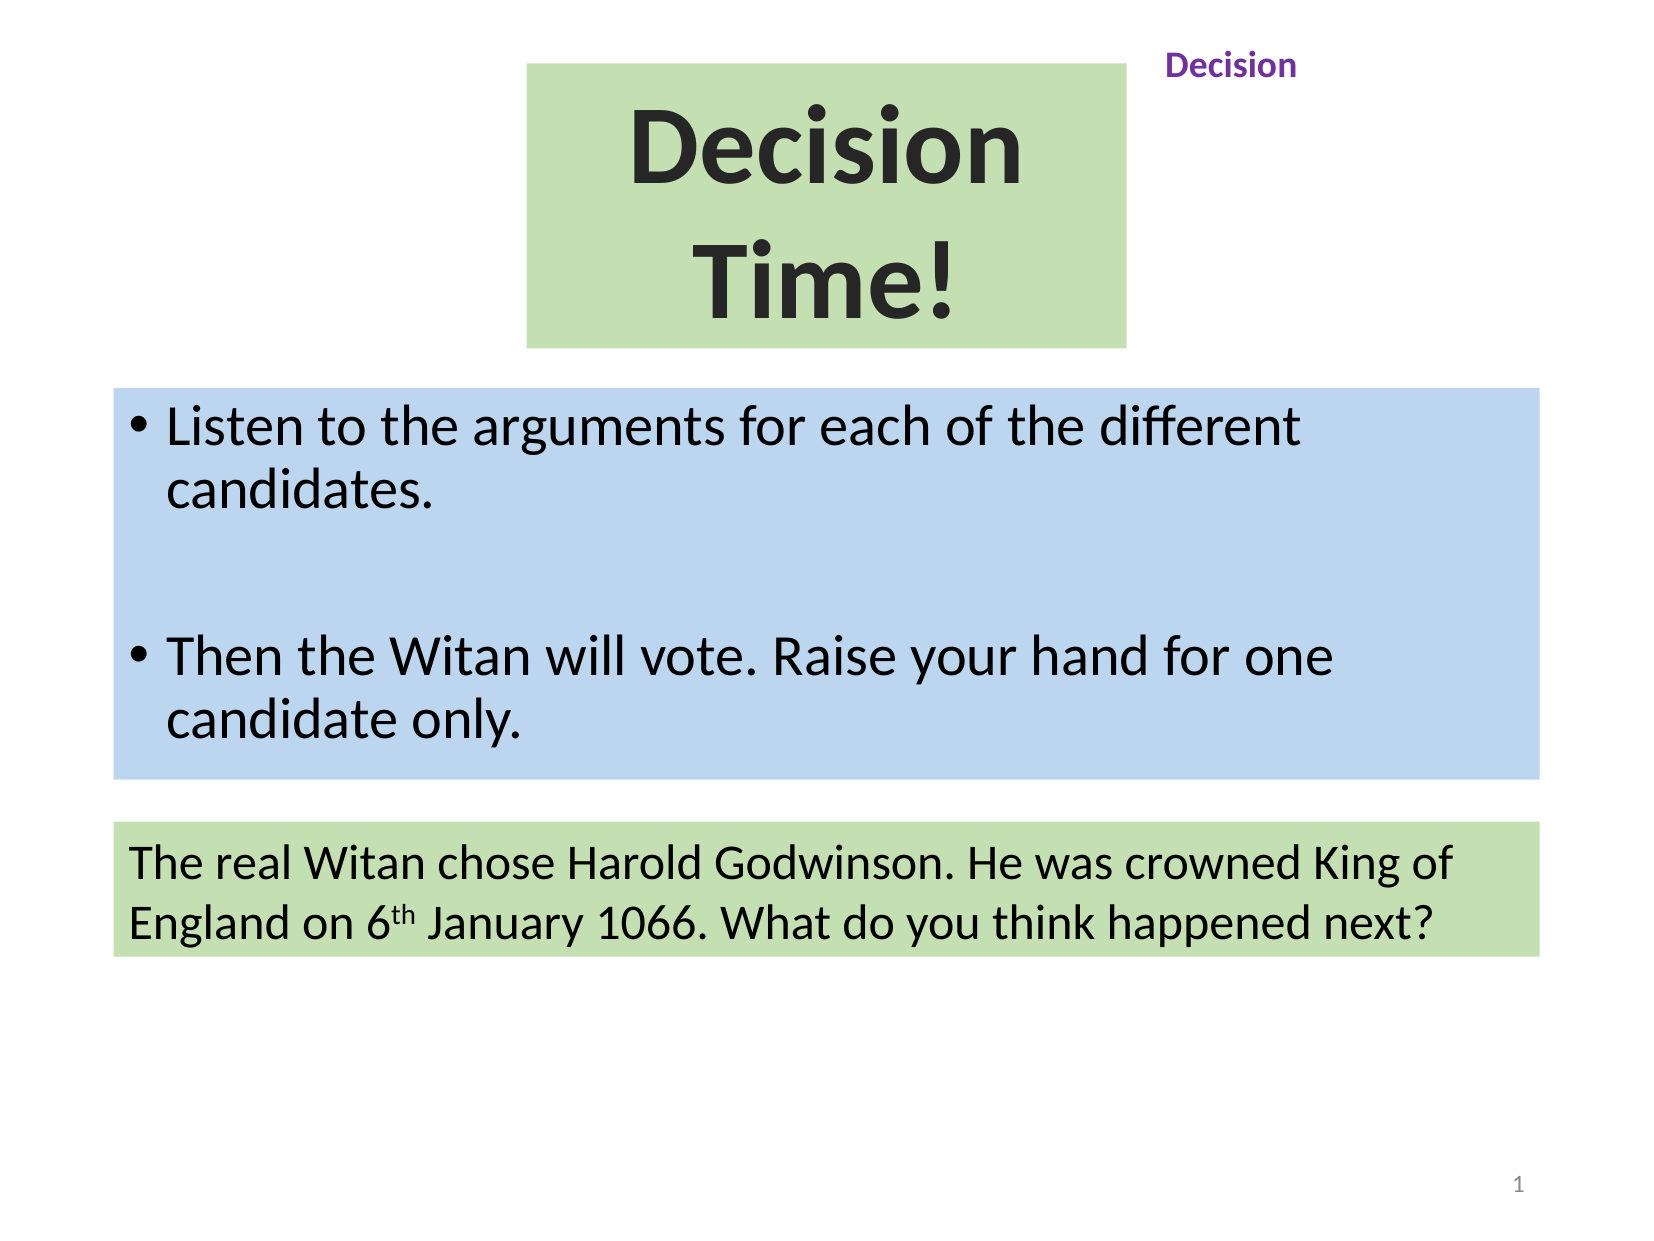

Decision
Decision Time!
# Listen to the arguments for each of the different candidates.
Then the Witan will vote. Raise your hand for one candidate only.
The real Witan chose Harold Godwinson. He was crowned King of England on 6th January 1066. What do you think happened next?
1